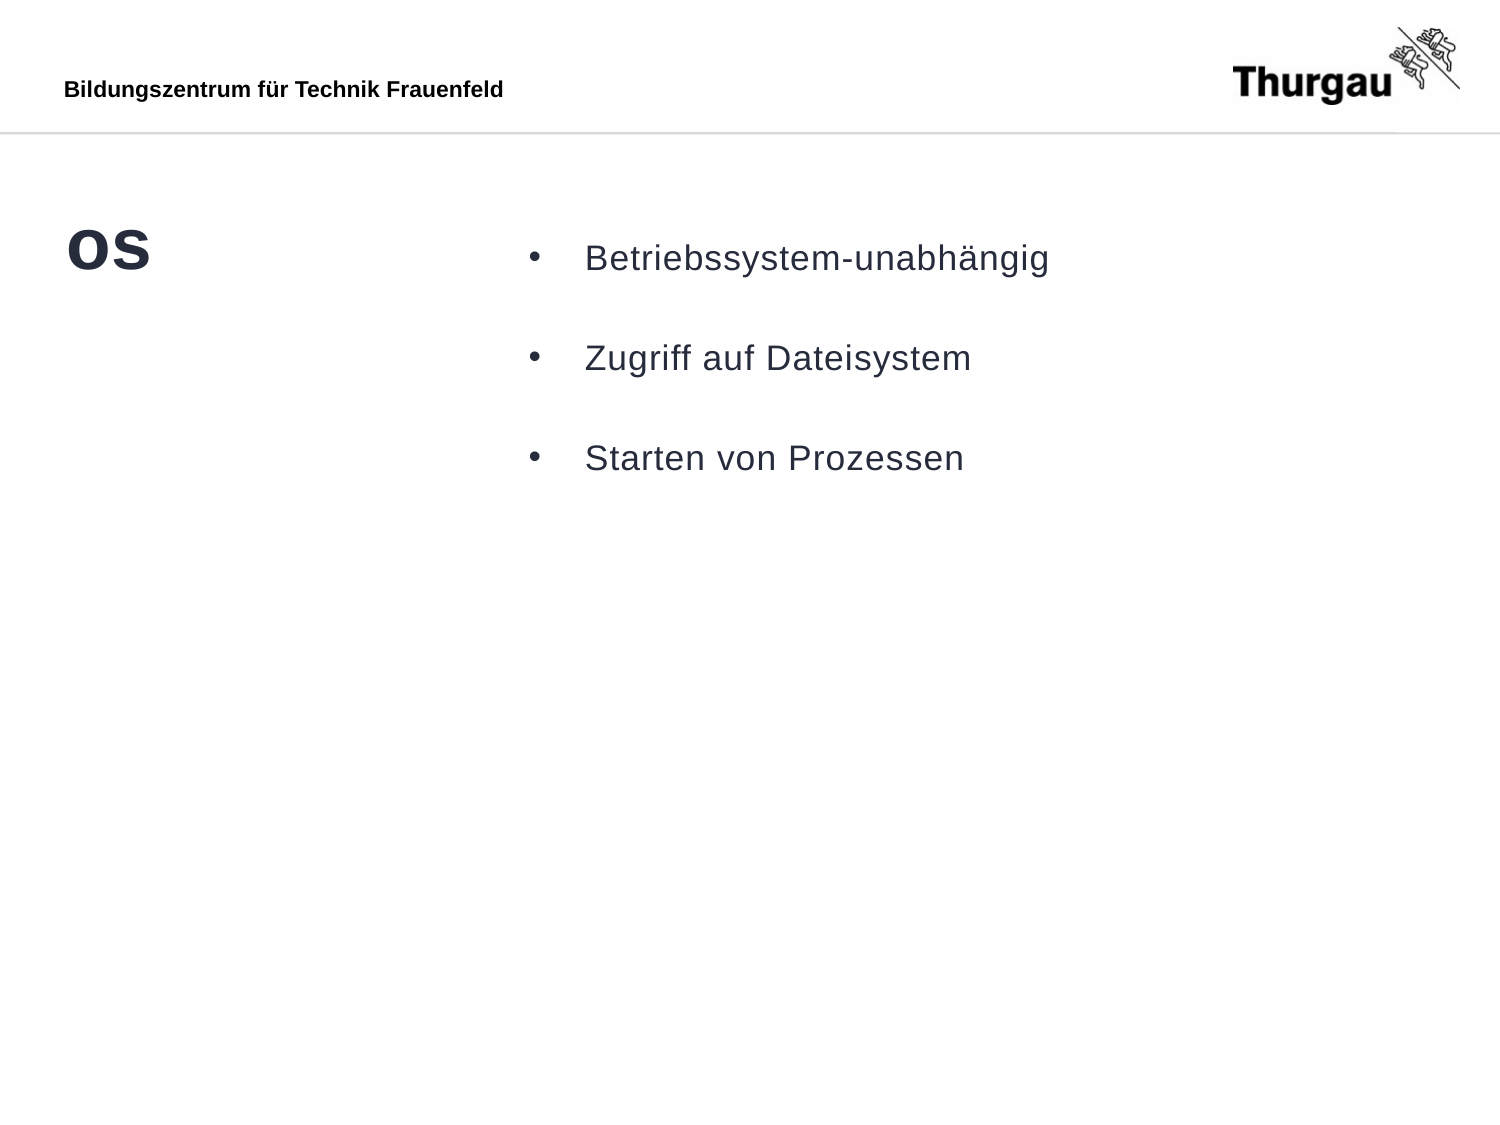

Bildungszentrum für Technik Frauenfeld
os
Betriebssystem-unabhängig
Zugriff auf Dateisystem
Starten von Prozessen